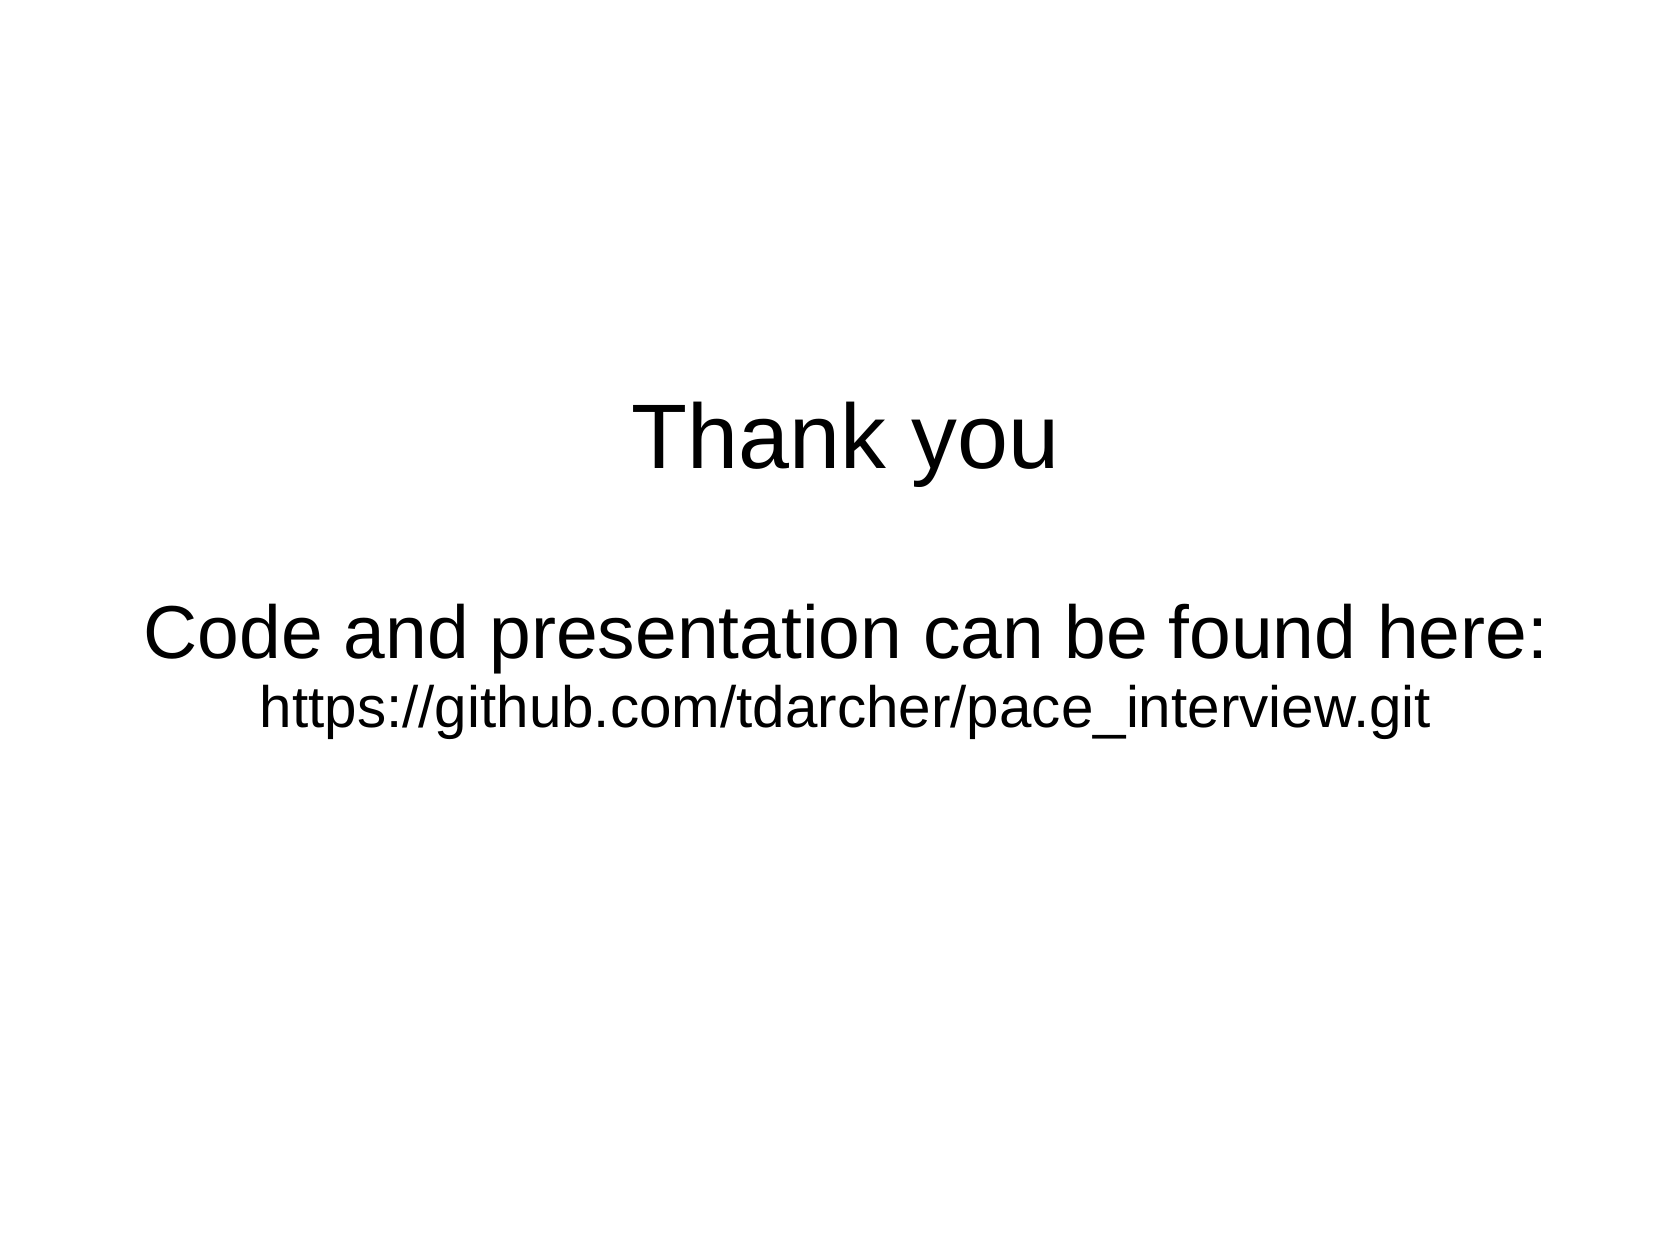

# Thank you Code and presentation can be found here: https://github.com/tdarcher/pace_interview.git